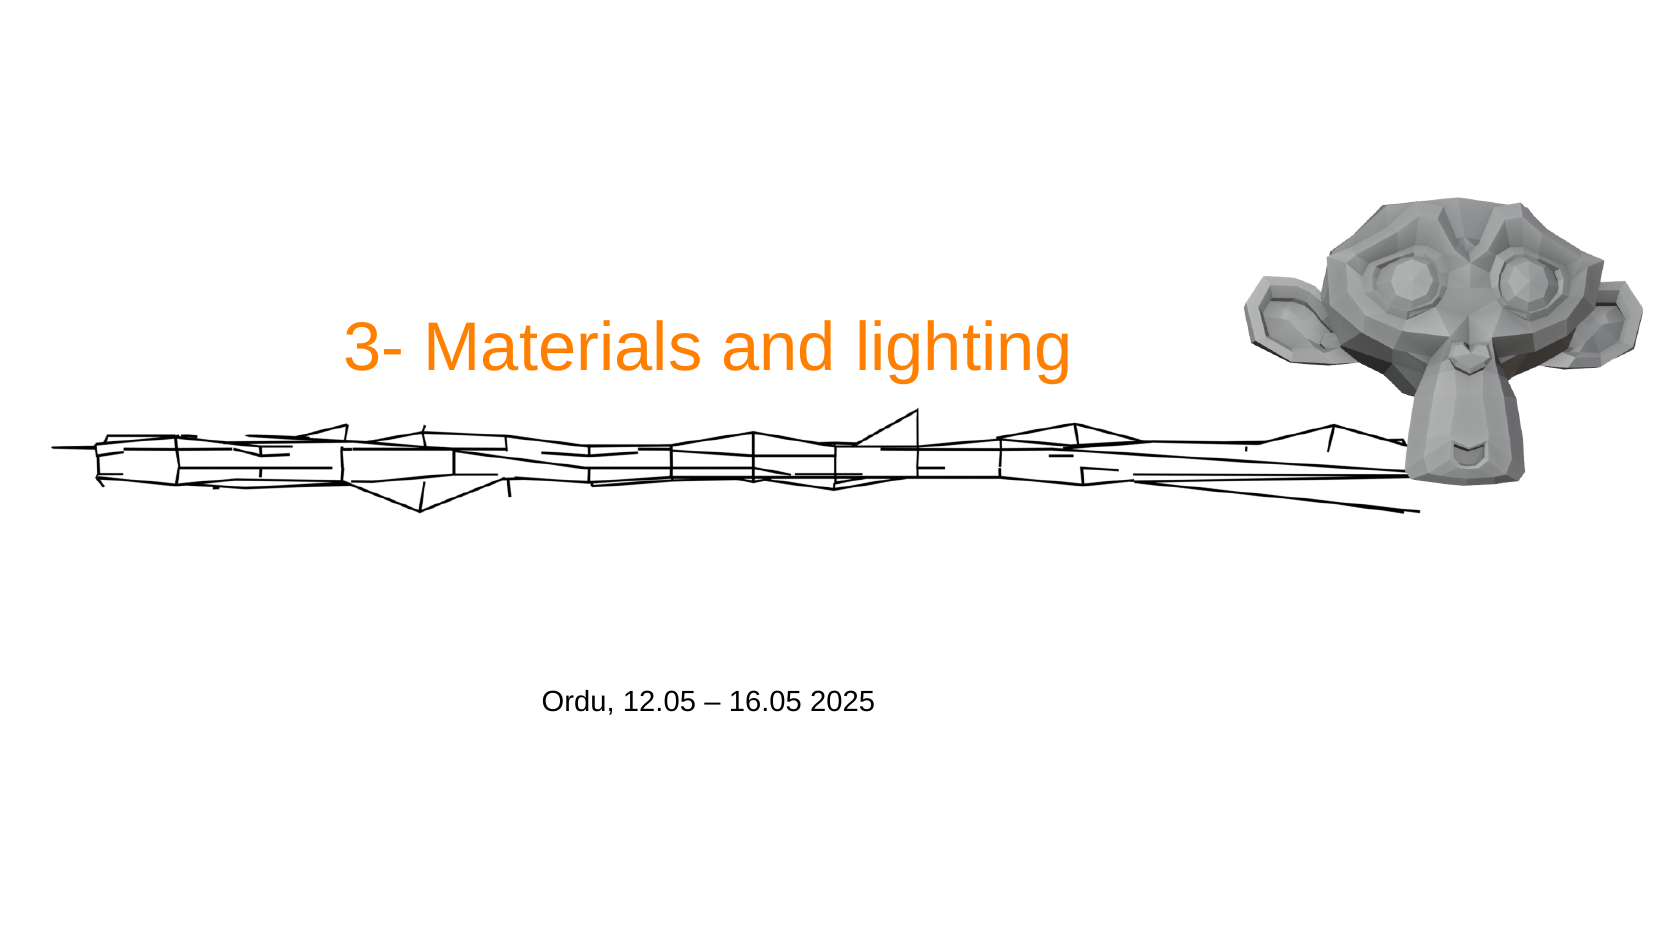

# 3- Materials and lighting
Ordu, 12.05 – 16.05 2025